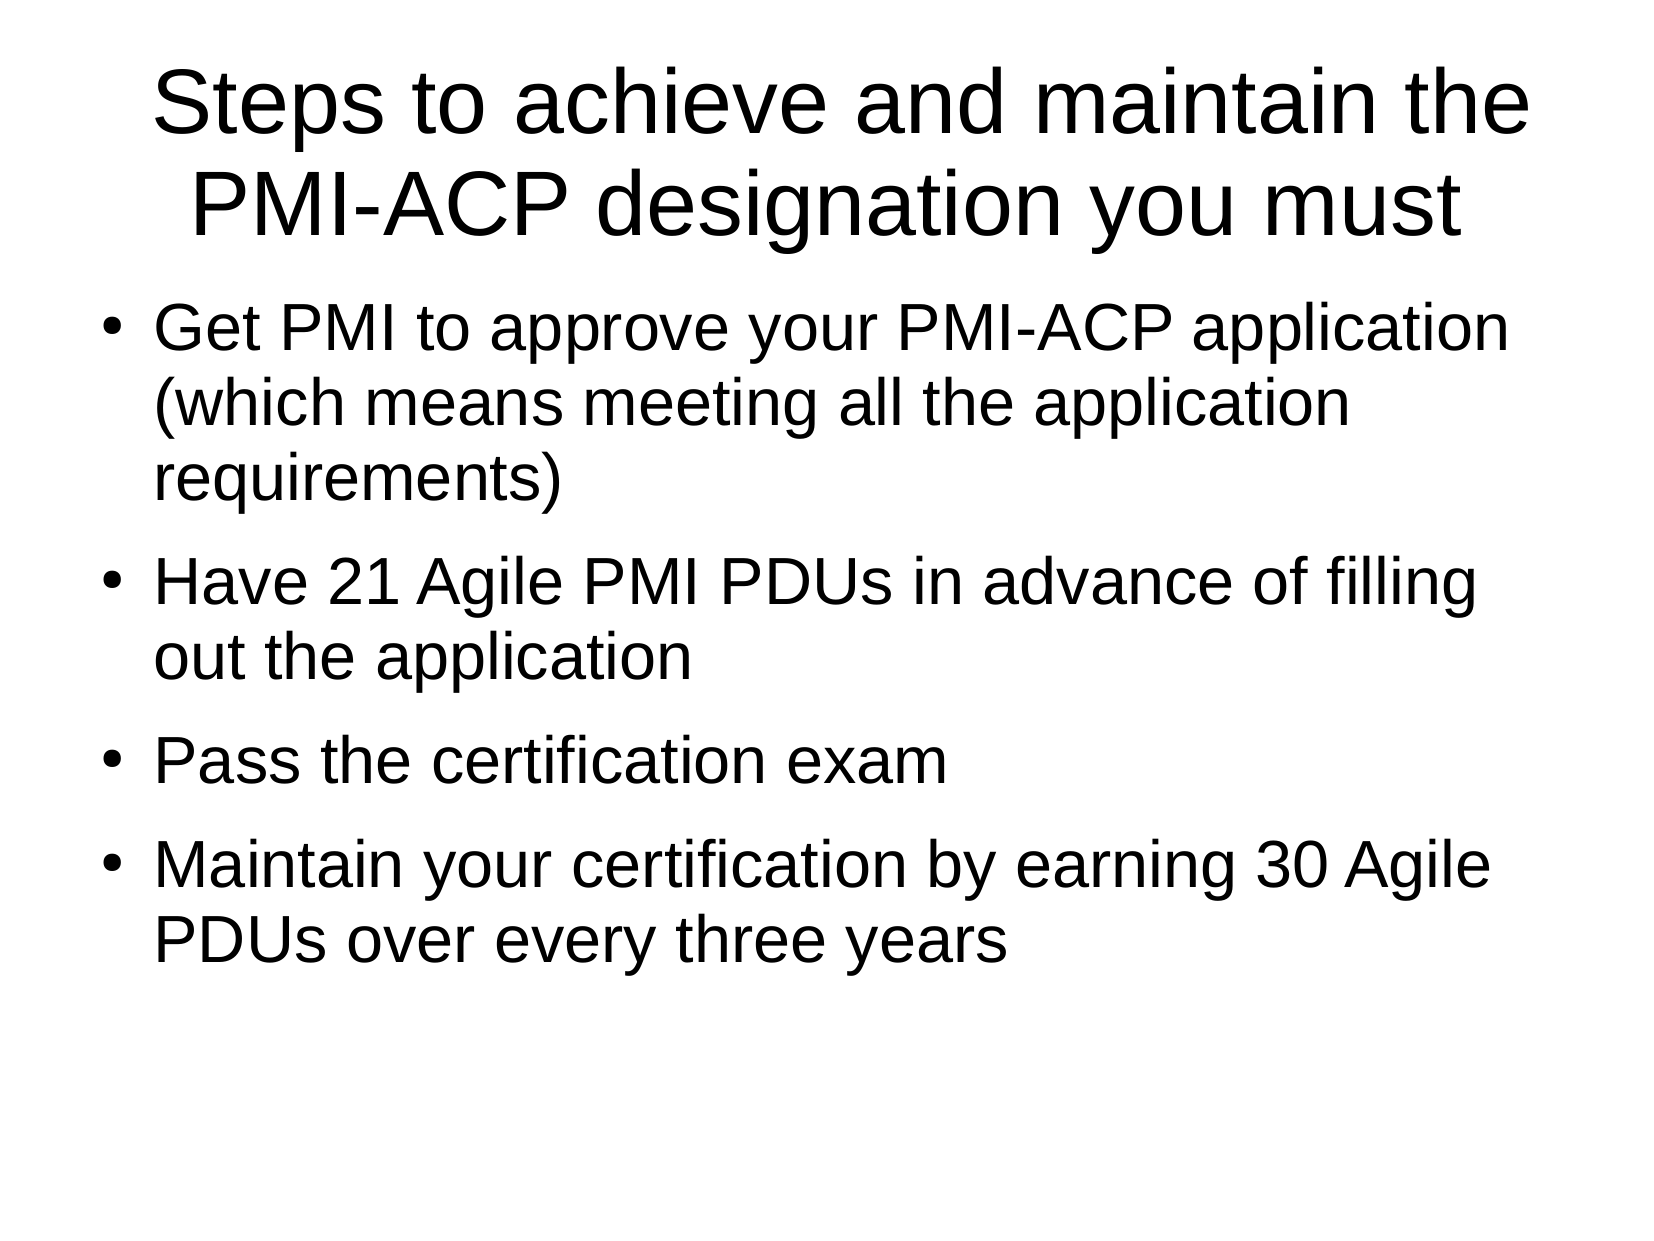

# Steps to achieve and maintain the PMI-ACP designation you must
Get PMI to approve your PMI-ACP application (which means meeting all the application requirements)
Have 21 Agile PMI PDUs in advance of filling out the application
Pass the certification exam
Maintain your certification by earning 30 Agile PDUs over every three years